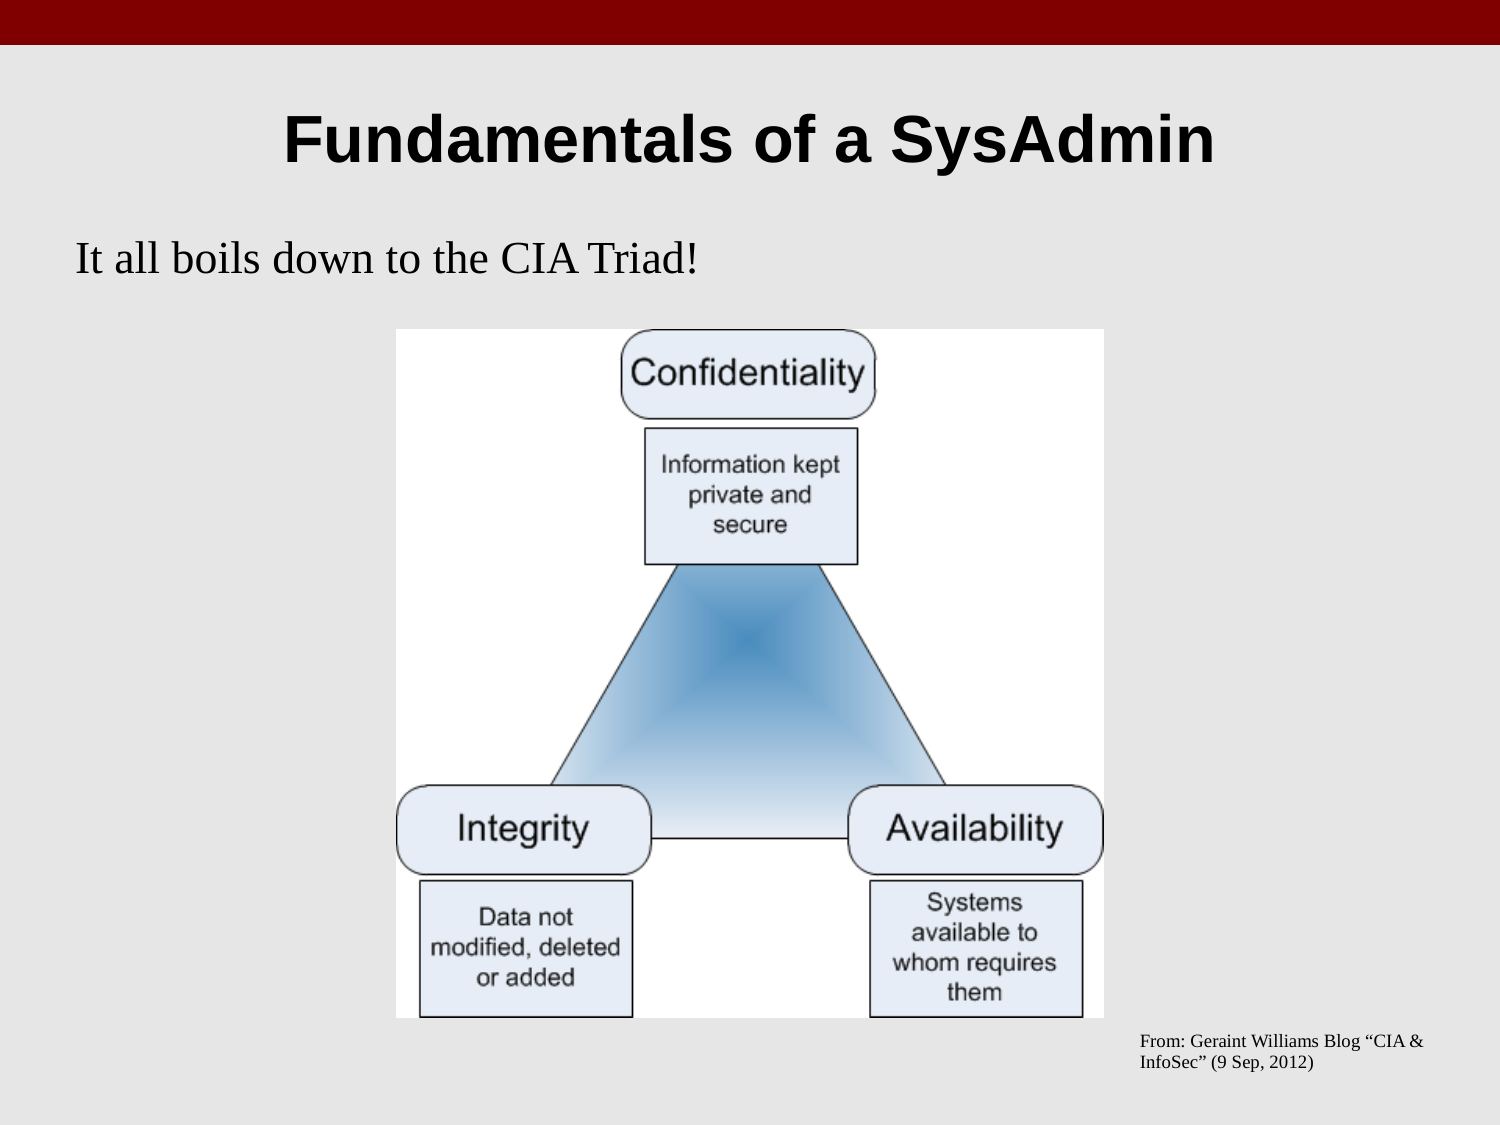

# Fundamentals of a SysAdmin
It all boils down to the CIA Triad!
From: Geraint Williams Blog “CIA & InfoSec” (9 Sep, 2012)